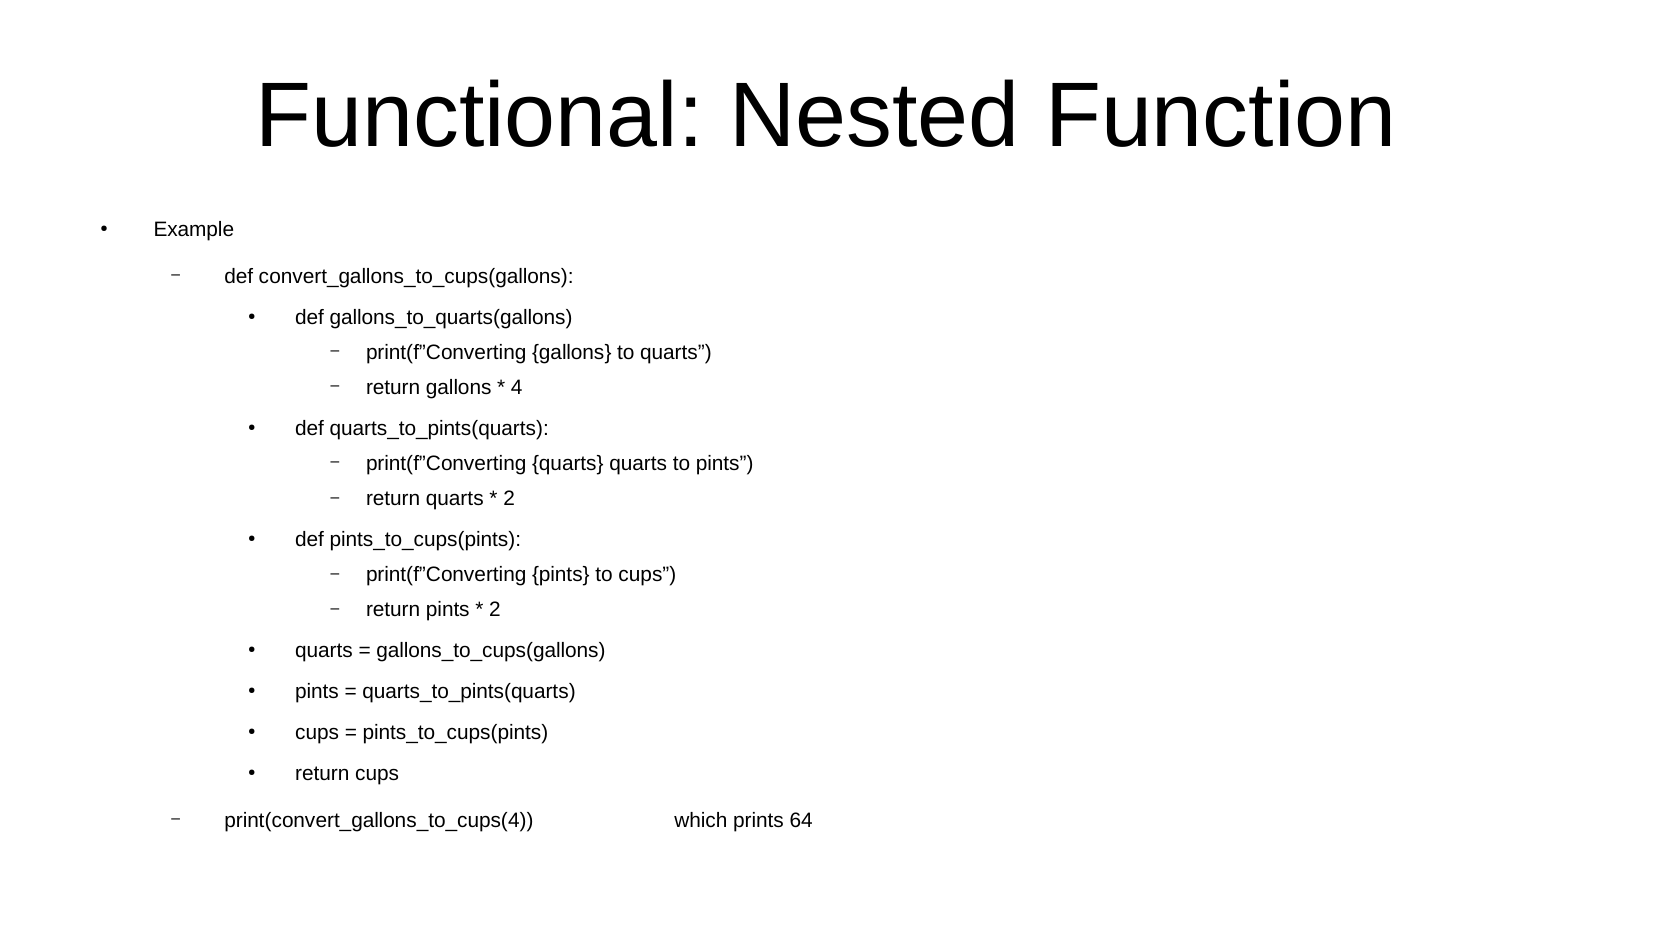

# Functional: Nested Function
Example
def convert_gallons_to_cups(gallons):
def gallons_to_quarts(gallons)
print(f”Converting {gallons} to quarts”)
return gallons * 4
def quarts_to_pints(quarts):
print(f”Converting {quarts} quarts to pints”)
return quarts * 2
def pints_to_cups(pints):
print(f”Converting {pints} to cups”)
return pints * 2
quarts = gallons_to_cups(gallons)
pints = quarts_to_pints(quarts)
cups = pints_to_cups(pints)
return cups
print(convert_gallons_to_cups(4))		which prints 64